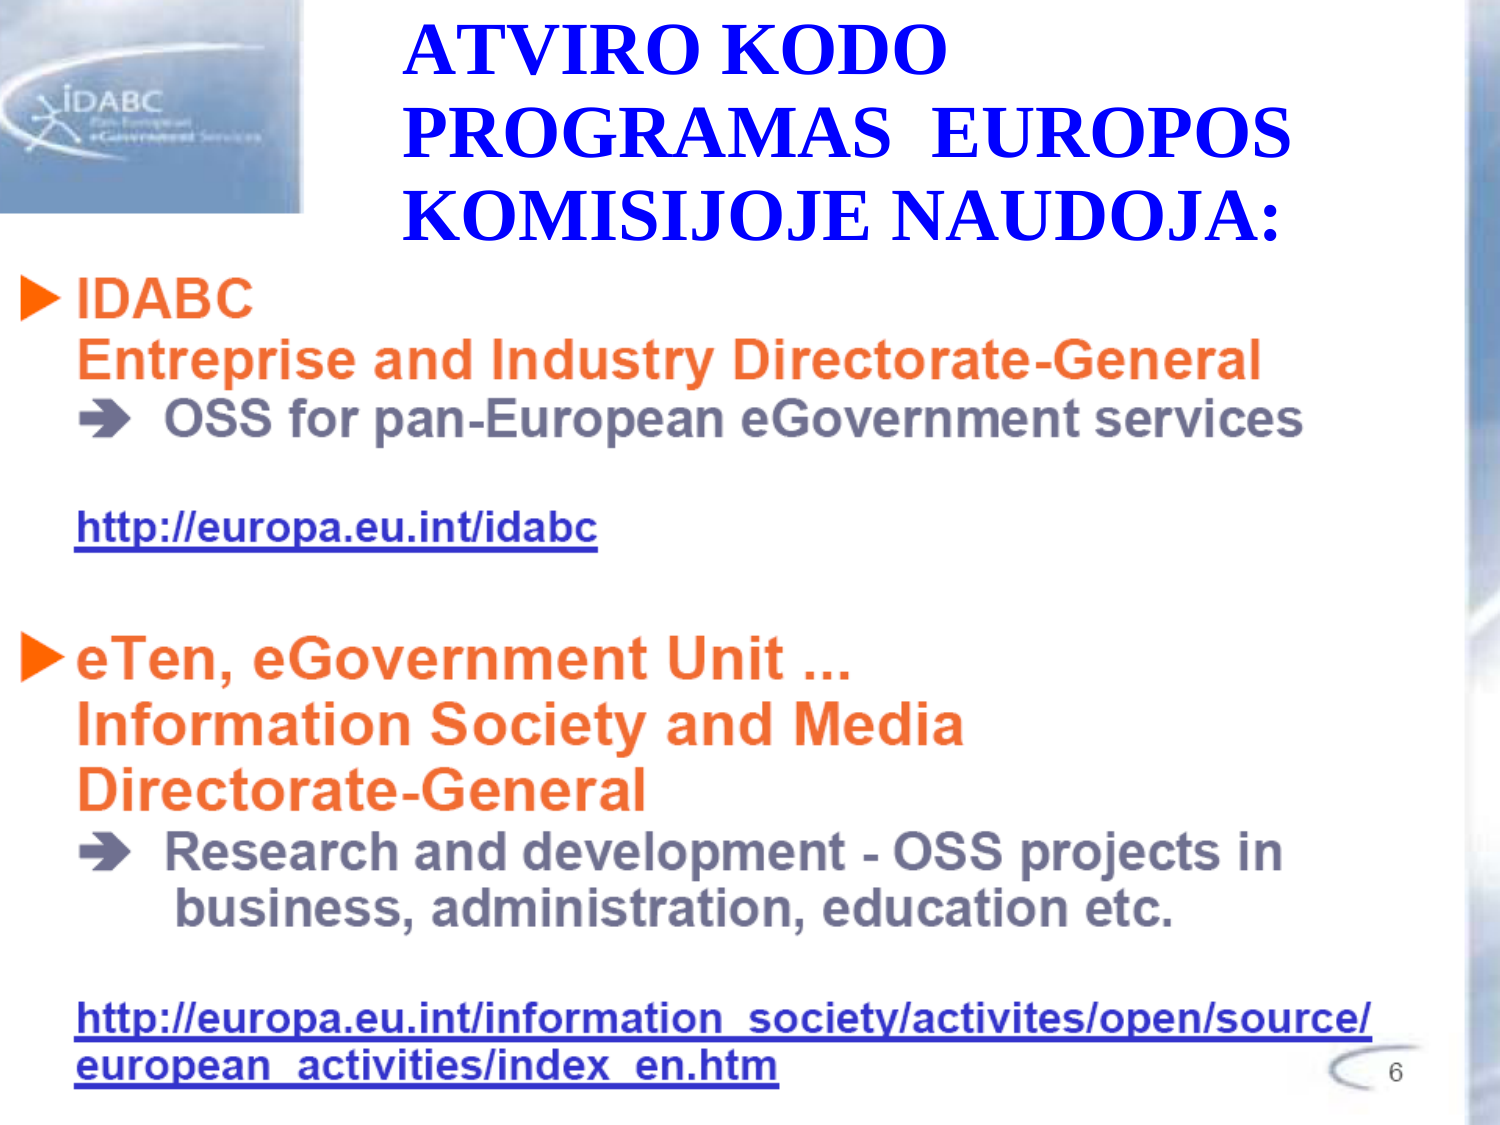

ATVIRO KODO PROGRAMAS EUROPOS KOMISIJOJE NAUDOJA:
#